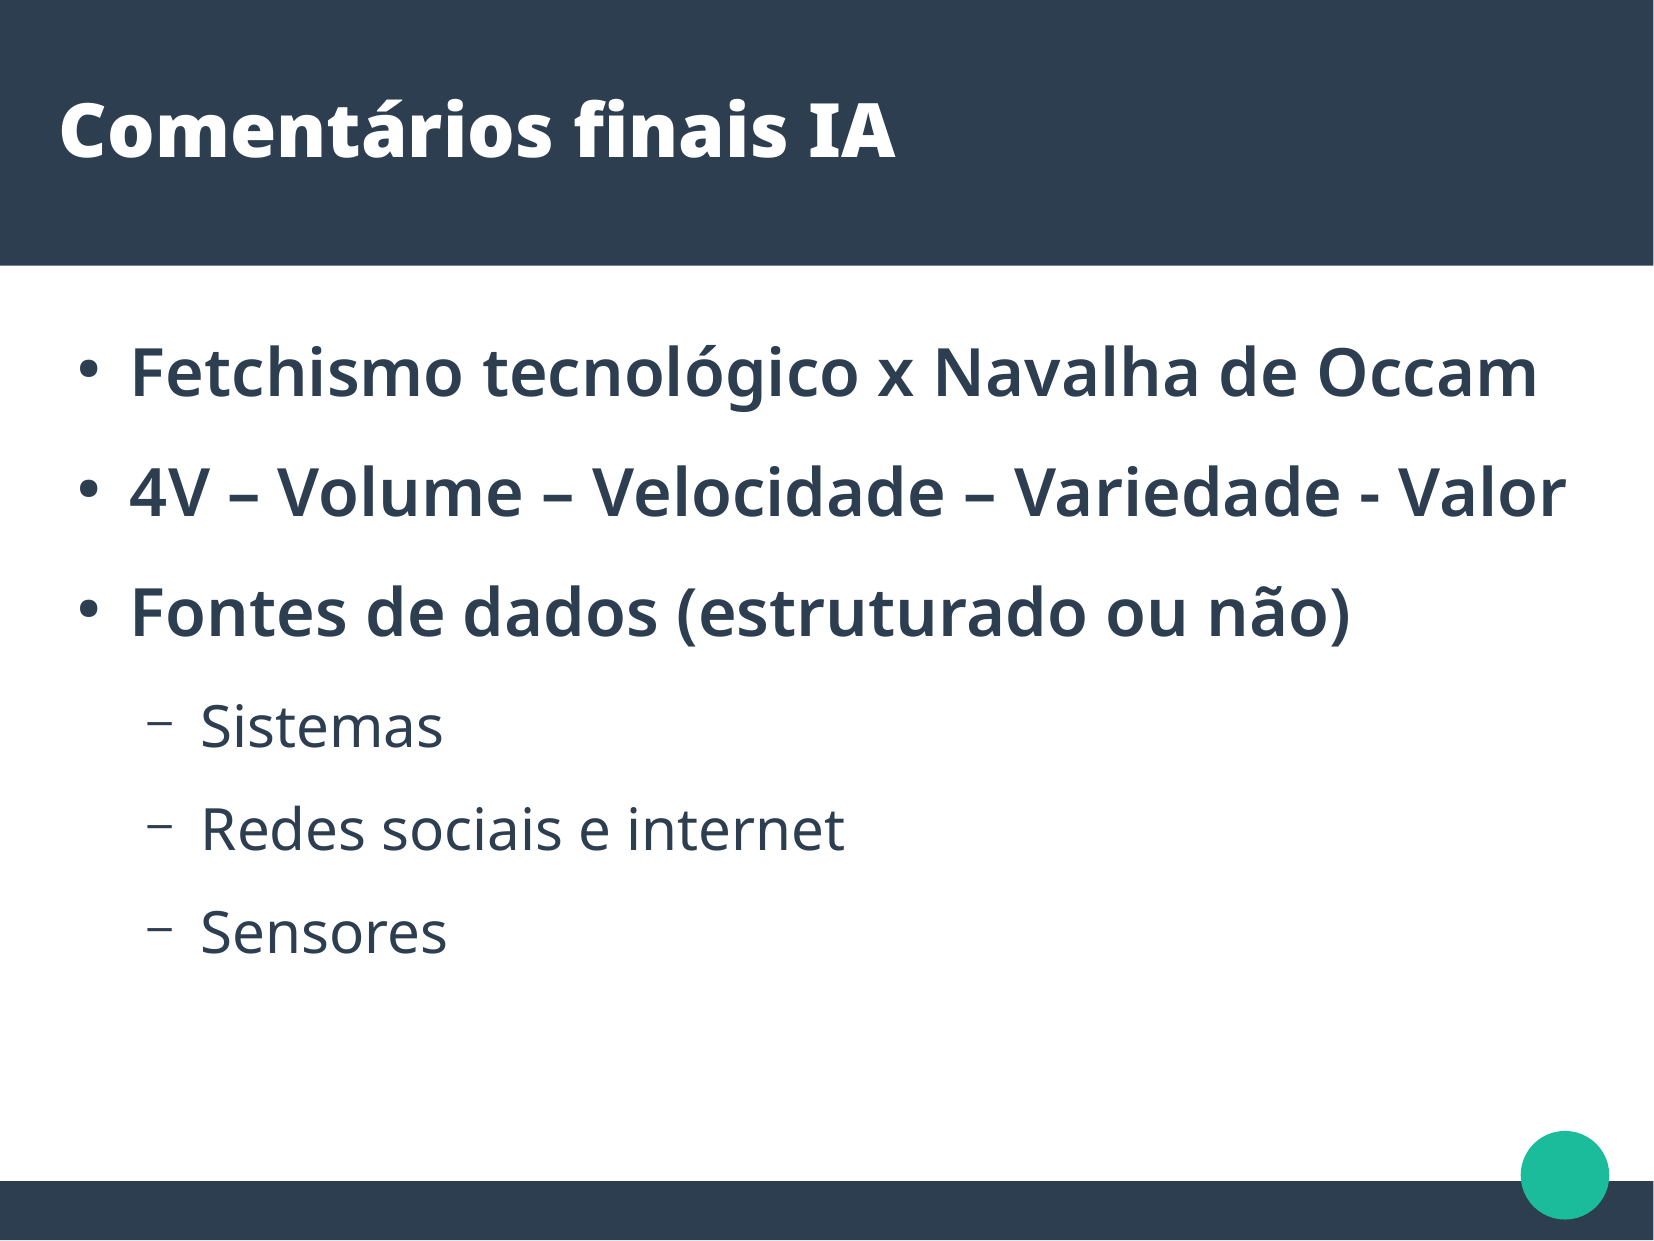

# Comentários finais IA
Fetchismo tecnológico x Navalha de Occam
4V – Volume – Velocidade – Variedade - Valor
Fontes de dados (estruturado ou não)
Sistemas
Redes sociais e internet
Sensores